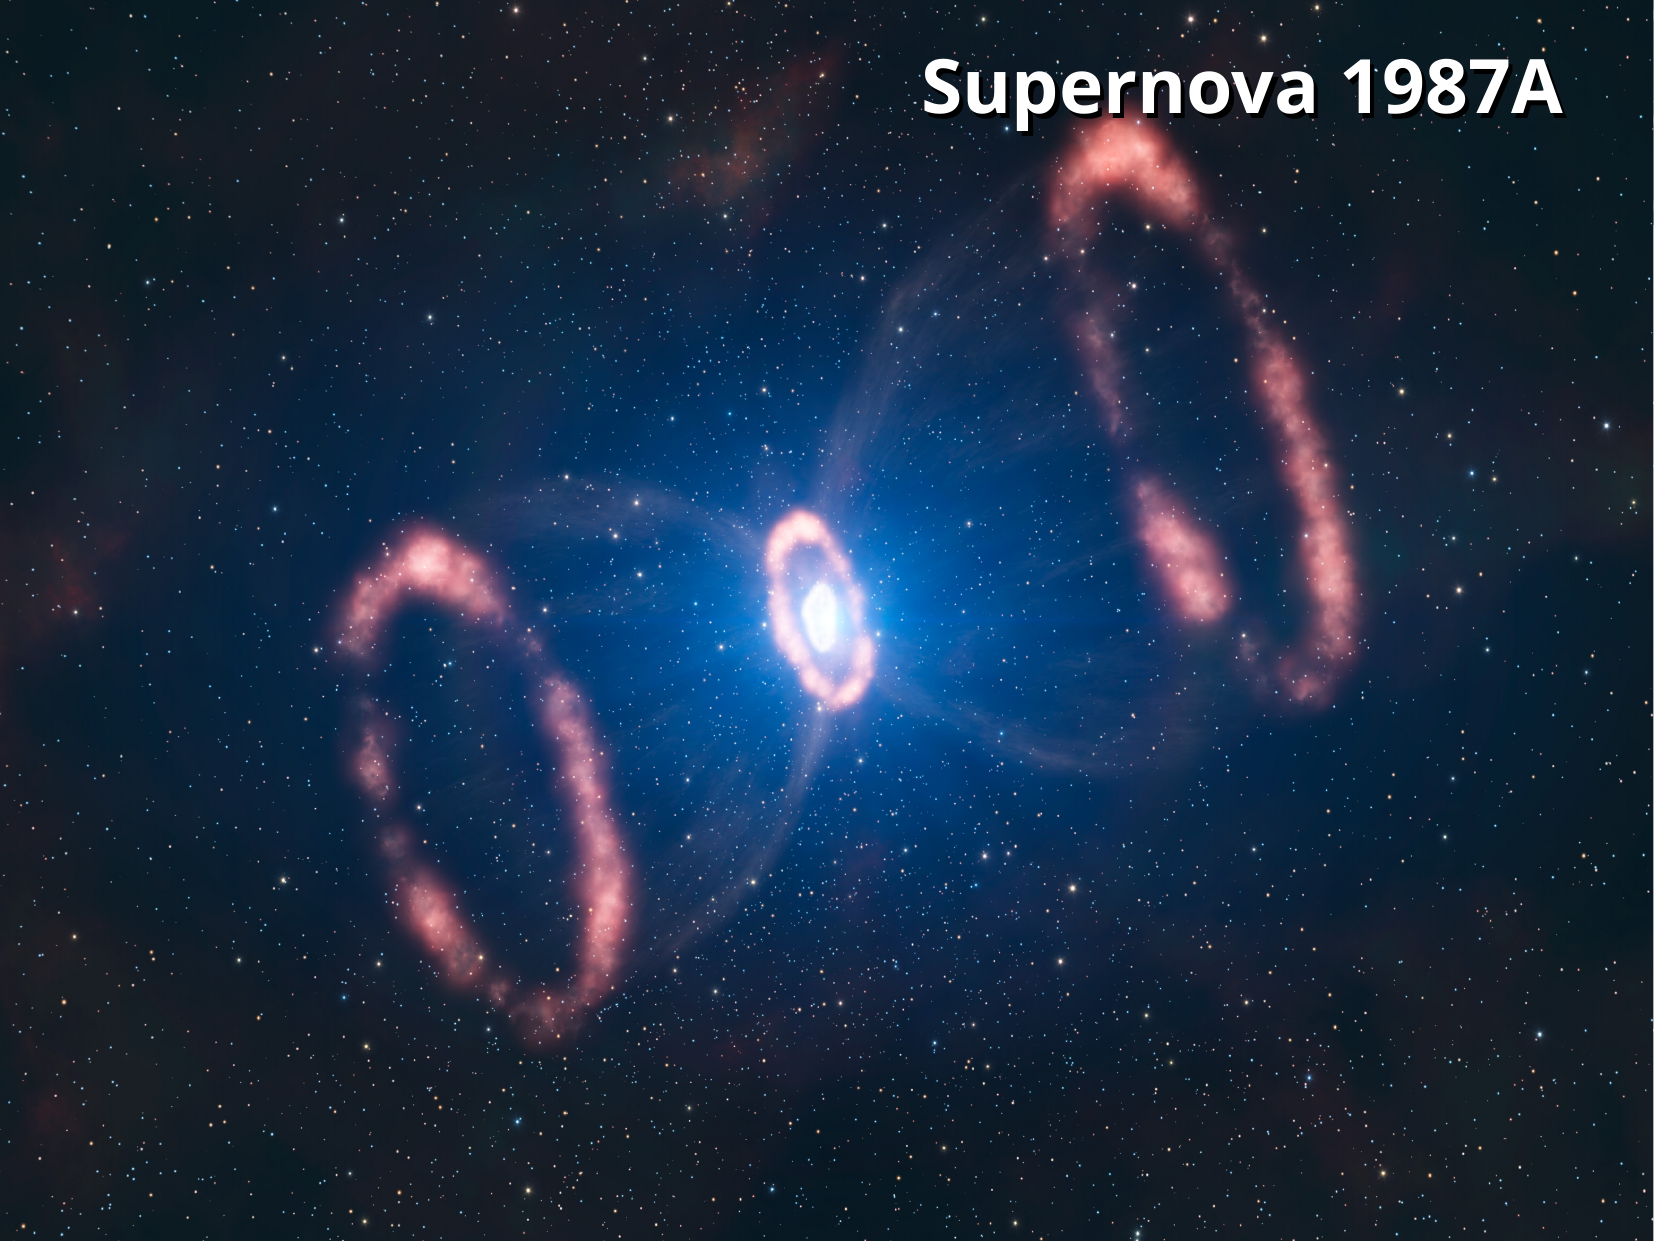

# Supernova 1987A
Oct 24, 2017
H. Asorey - IPAC 2017 - 11
43